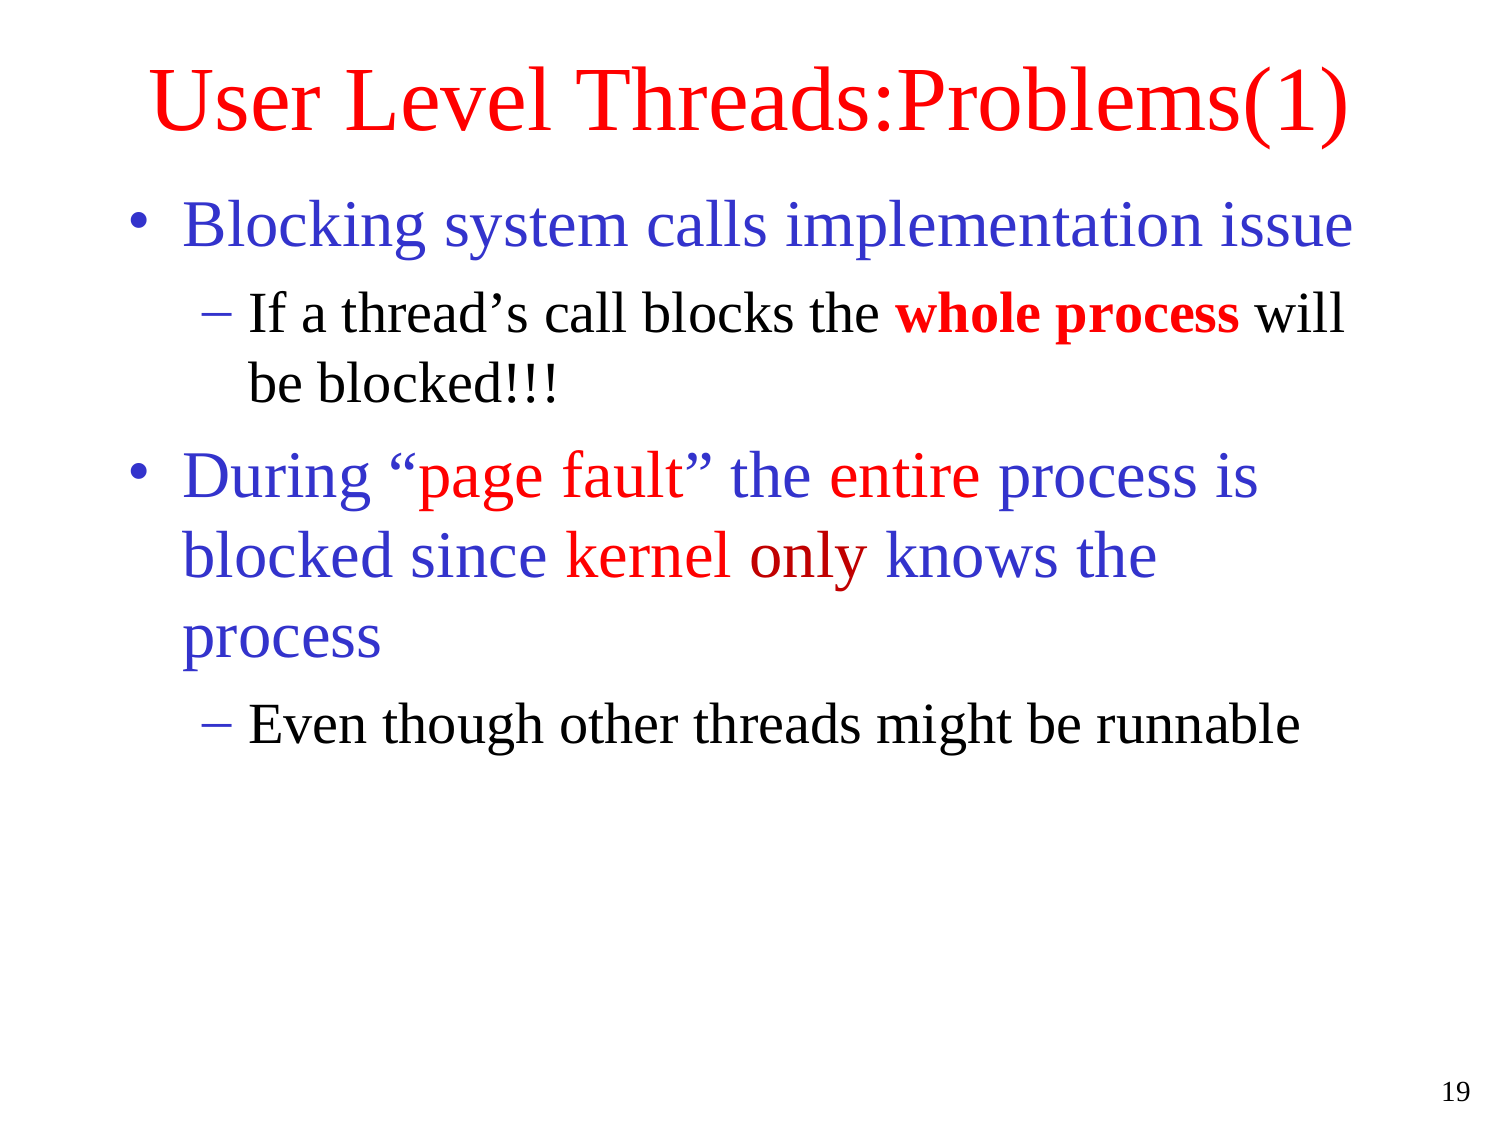

User Level Threads:Problems(1)
Blocking system calls implementation issue
If a thread’s call blocks the whole process will be blocked!!!
During “page fault” the entire process is blocked since kernel only knows the process
Even though other threads might be runnable